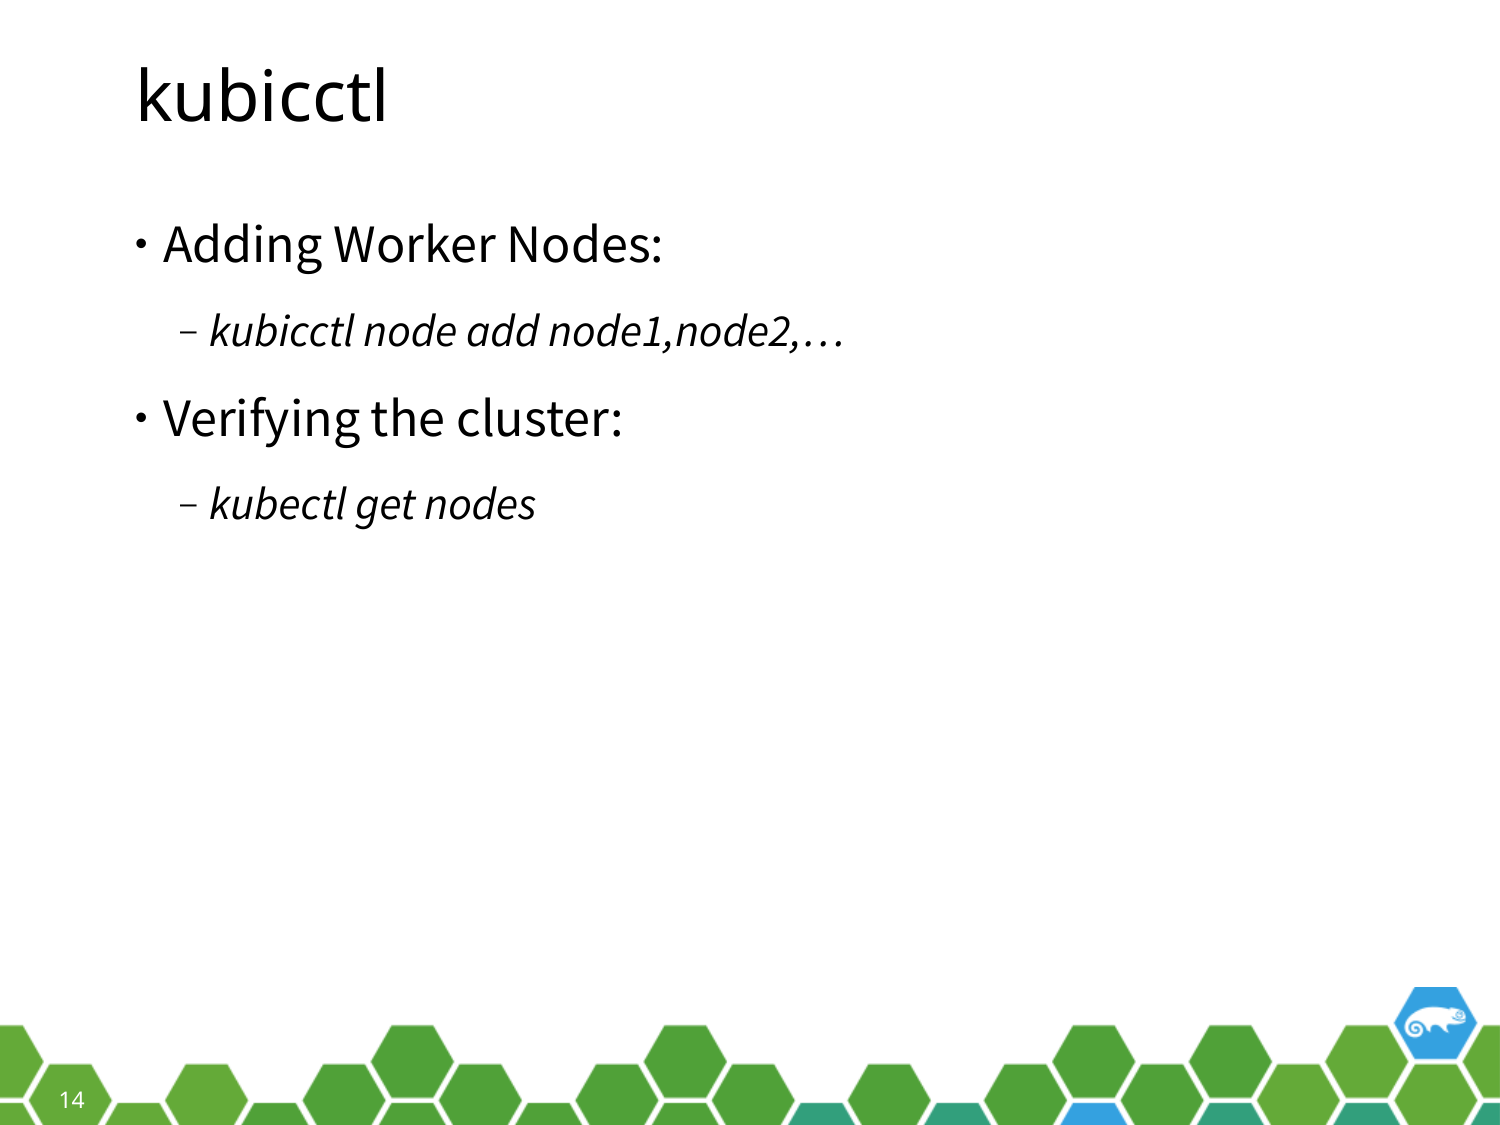

# kubicctl
Adding Worker Nodes:
kubicctl node add node1,node2,…
Verifying the cluster:
kubectl get nodes